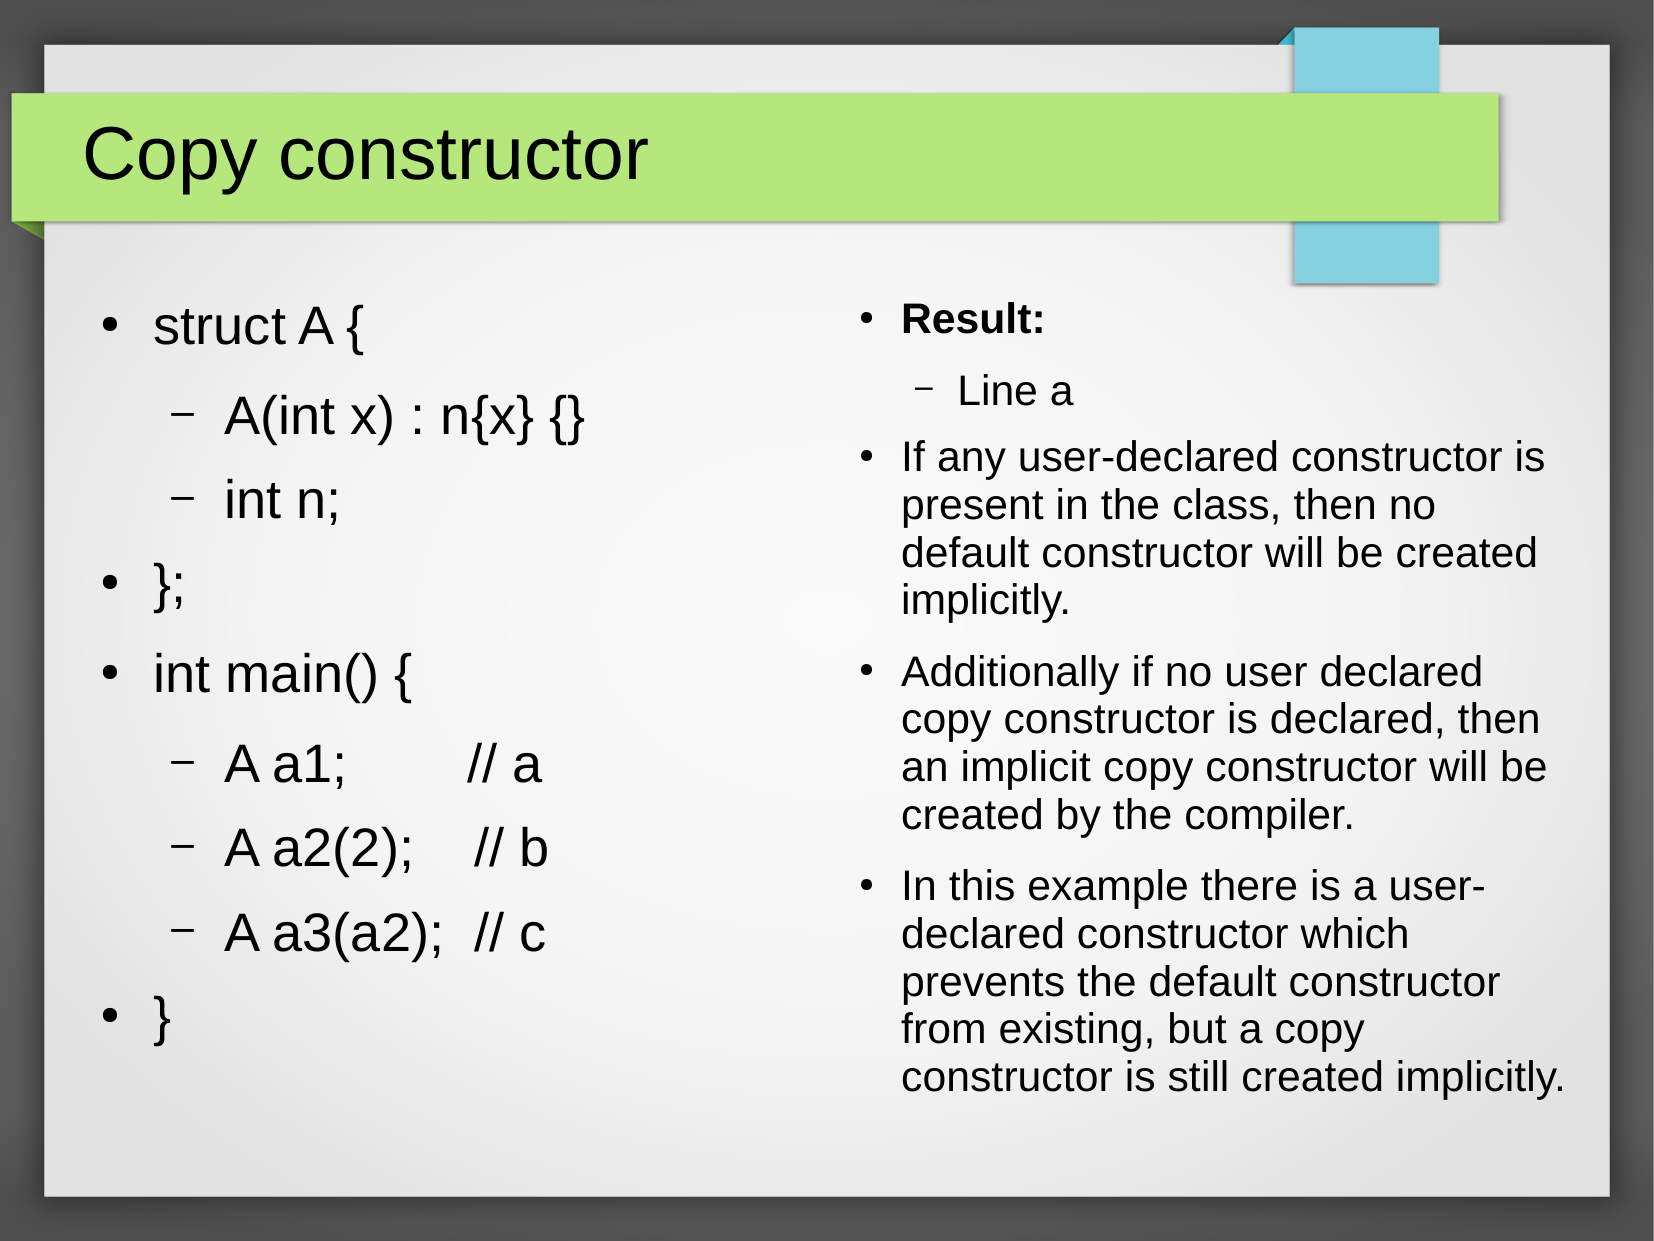

# Copy constructor
struct A {
A(int x) : n{x} {}
int n;
};
int main() {
A a1; // a
A a2(2); // b
A a3(a2); // c
}
Result:
Line a
If any user-declared constructor is present in the class, then no default constructor will be created implicitly.
Additionally if no user declared copy constructor is declared, then an implicit copy constructor will be created by the compiler.
In this example there is a user-declared constructor which prevents the default constructor from existing, but a copy constructor is still created implicitly.